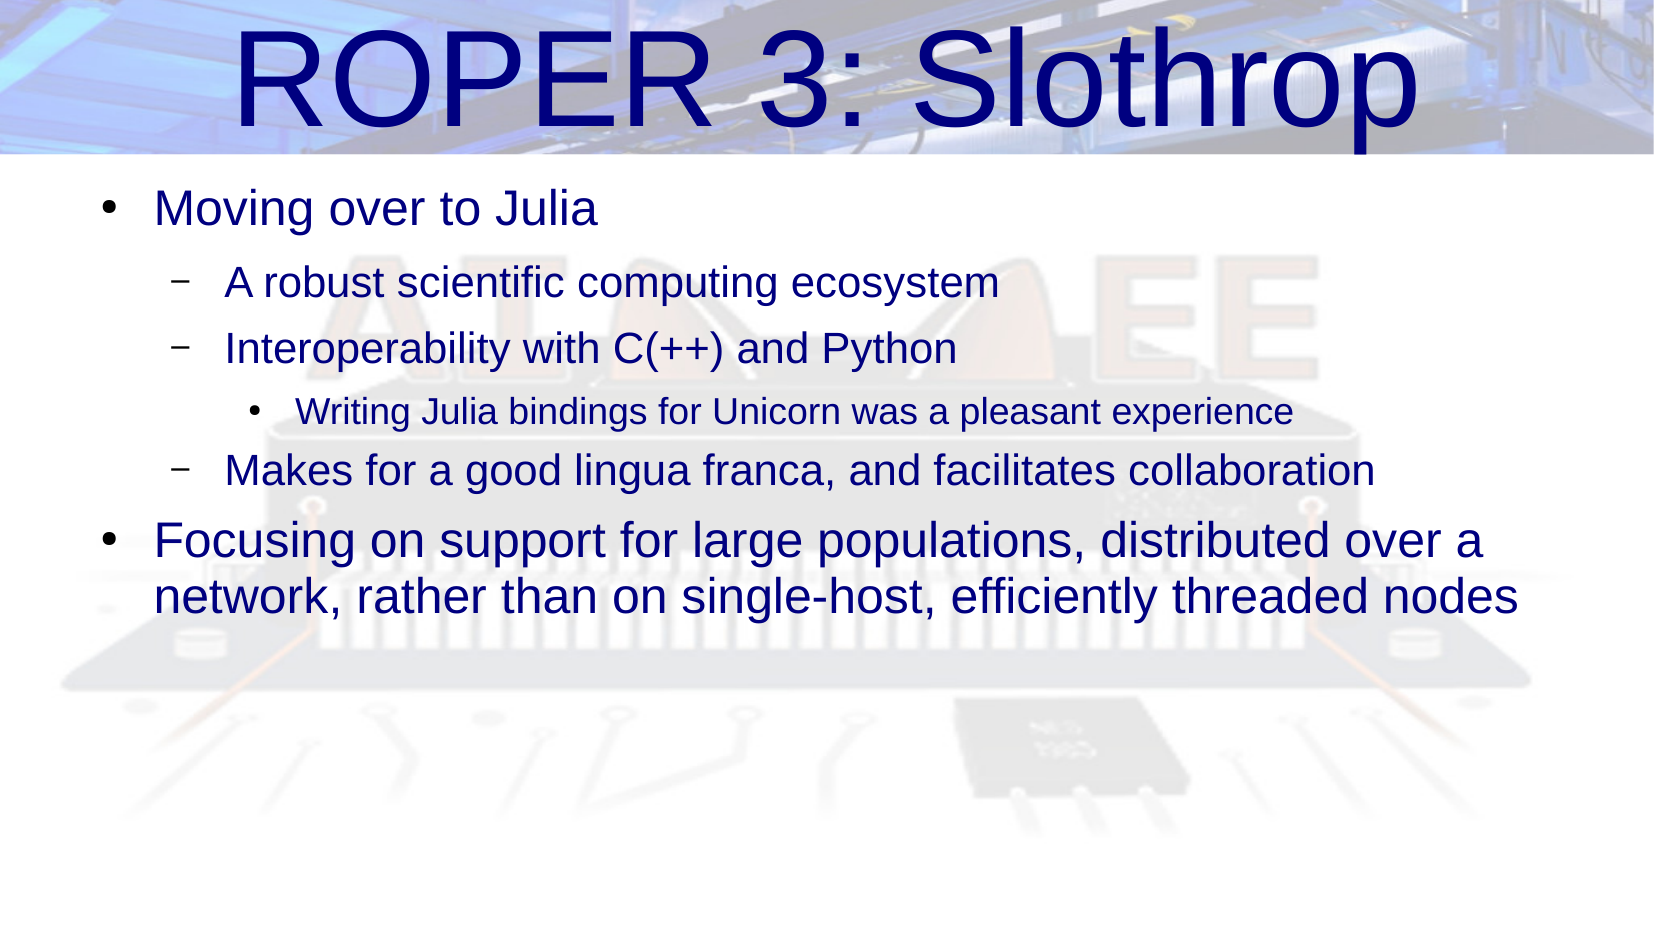

# ROPER 3: Slothrop
Moving over to Julia
A robust scientific computing ecosystem
Interoperability with C(++) and Python
Writing Julia bindings for Unicorn was a pleasant experience
Makes for a good lingua franca, and facilitates collaboration
Focusing on support for large populations, distributed over a network, rather than on single-host, efficiently threaded nodes